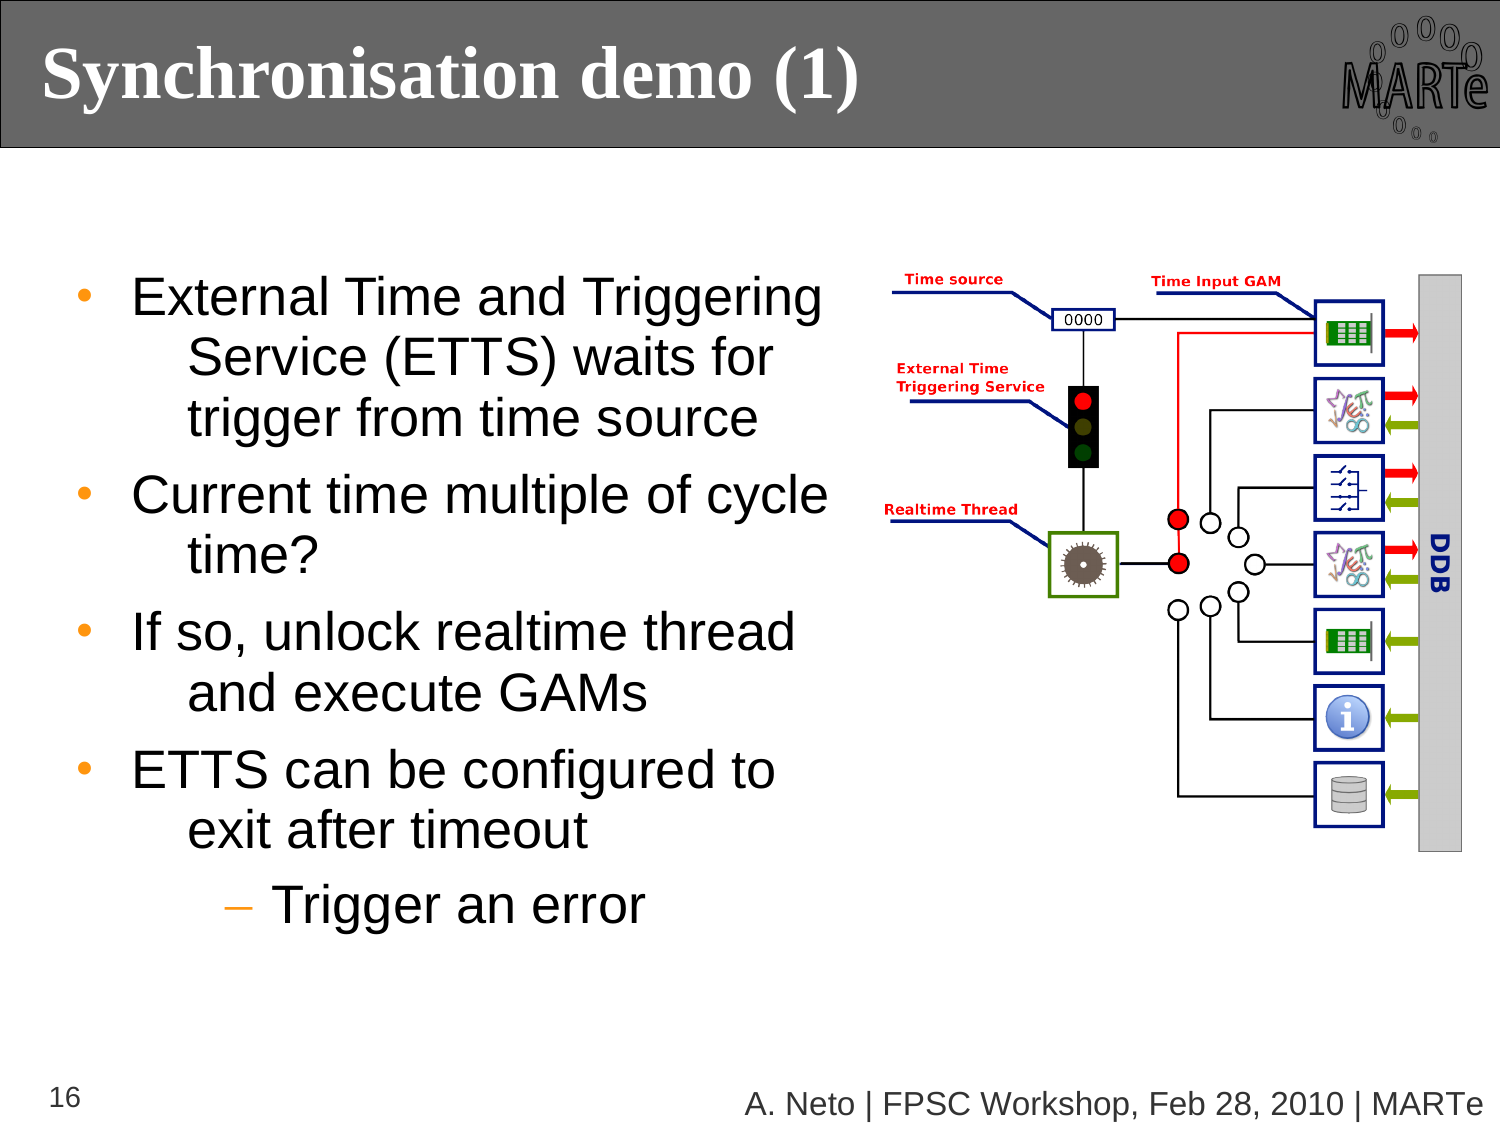

# Synchronisation demo (1)
External Time and Triggering Service (ETTS) waits for trigger from time source
Current time multiple of cycle time?
If so, unlock realtime thread and execute GAMs
ETTS can be configured to exit after timeout
Trigger an error